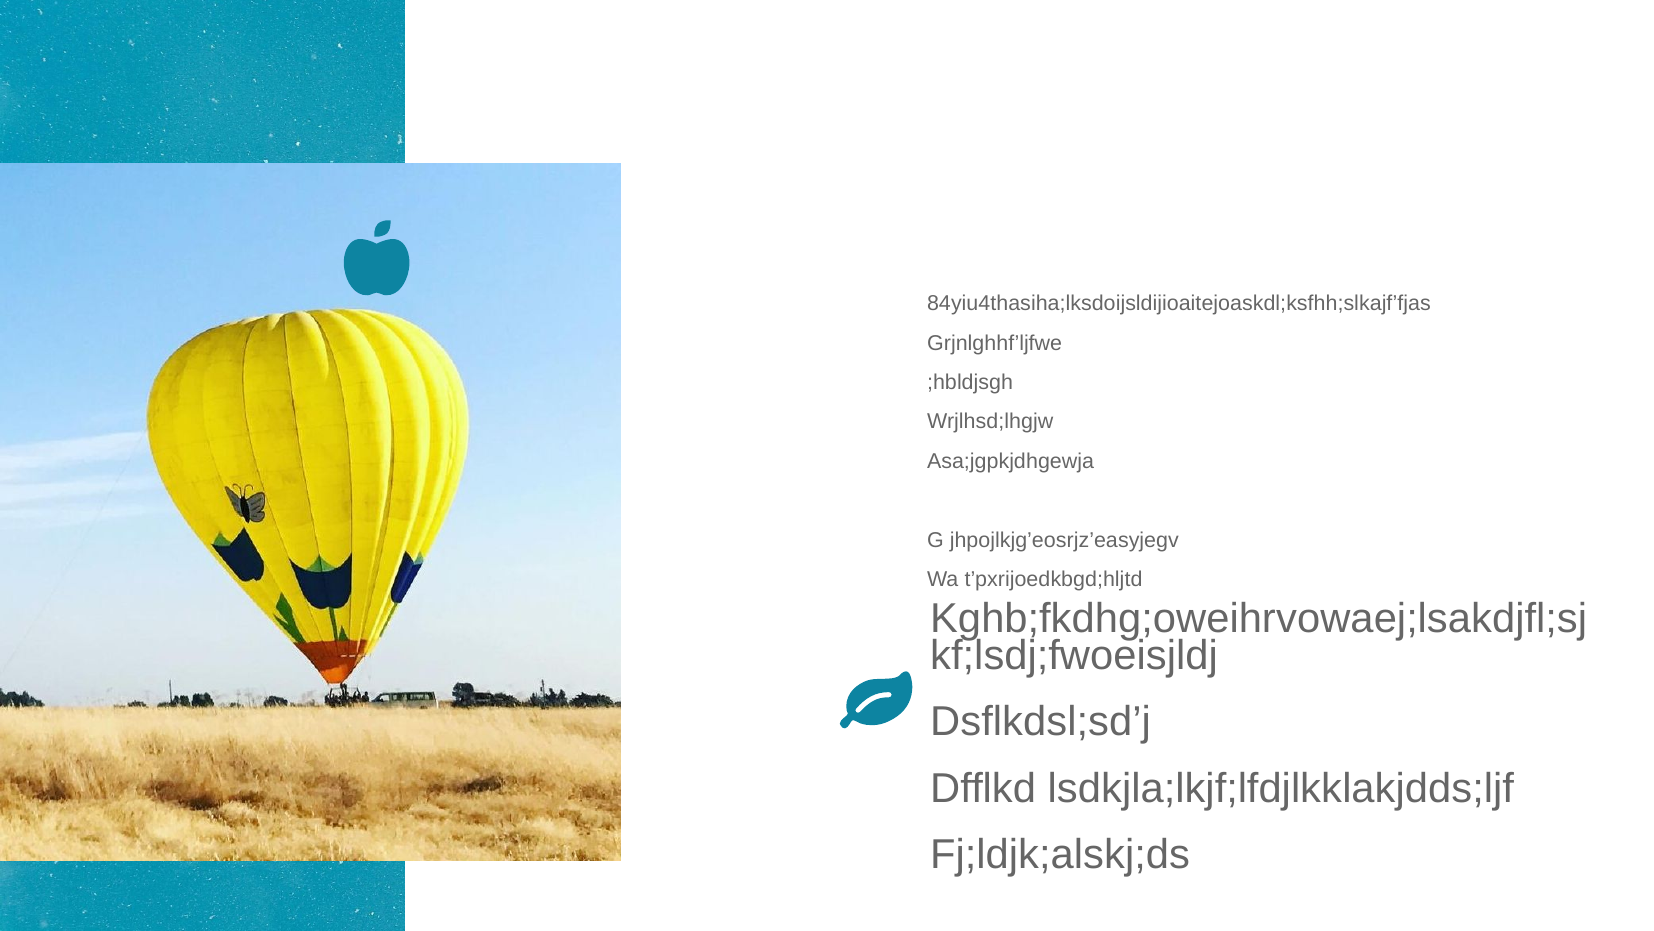

#
84yiu4thasiha;lksdoijsldijioaitejoaskdl;ksfhh;slkajf’fjas
Grjnlghhf’ljfwe
;hbldjsgh
Wrjlhsd;lhgjw
Asa;jgpkjdhgewja
G jhpojlkjg’eosrjz’easyjegv
Wa t’pxrijoedkbgd;hljtd
Kghb;fkdhg;oweihrvowaej;lsakdjfl;sjkf;lsdj;fwoeisjldj
Dsflkdsl;sd’j
Dfflkd lsdkjla;lkjf;lfdjlkklakjdds;ljf
Fj;ldjk;alskj;ds